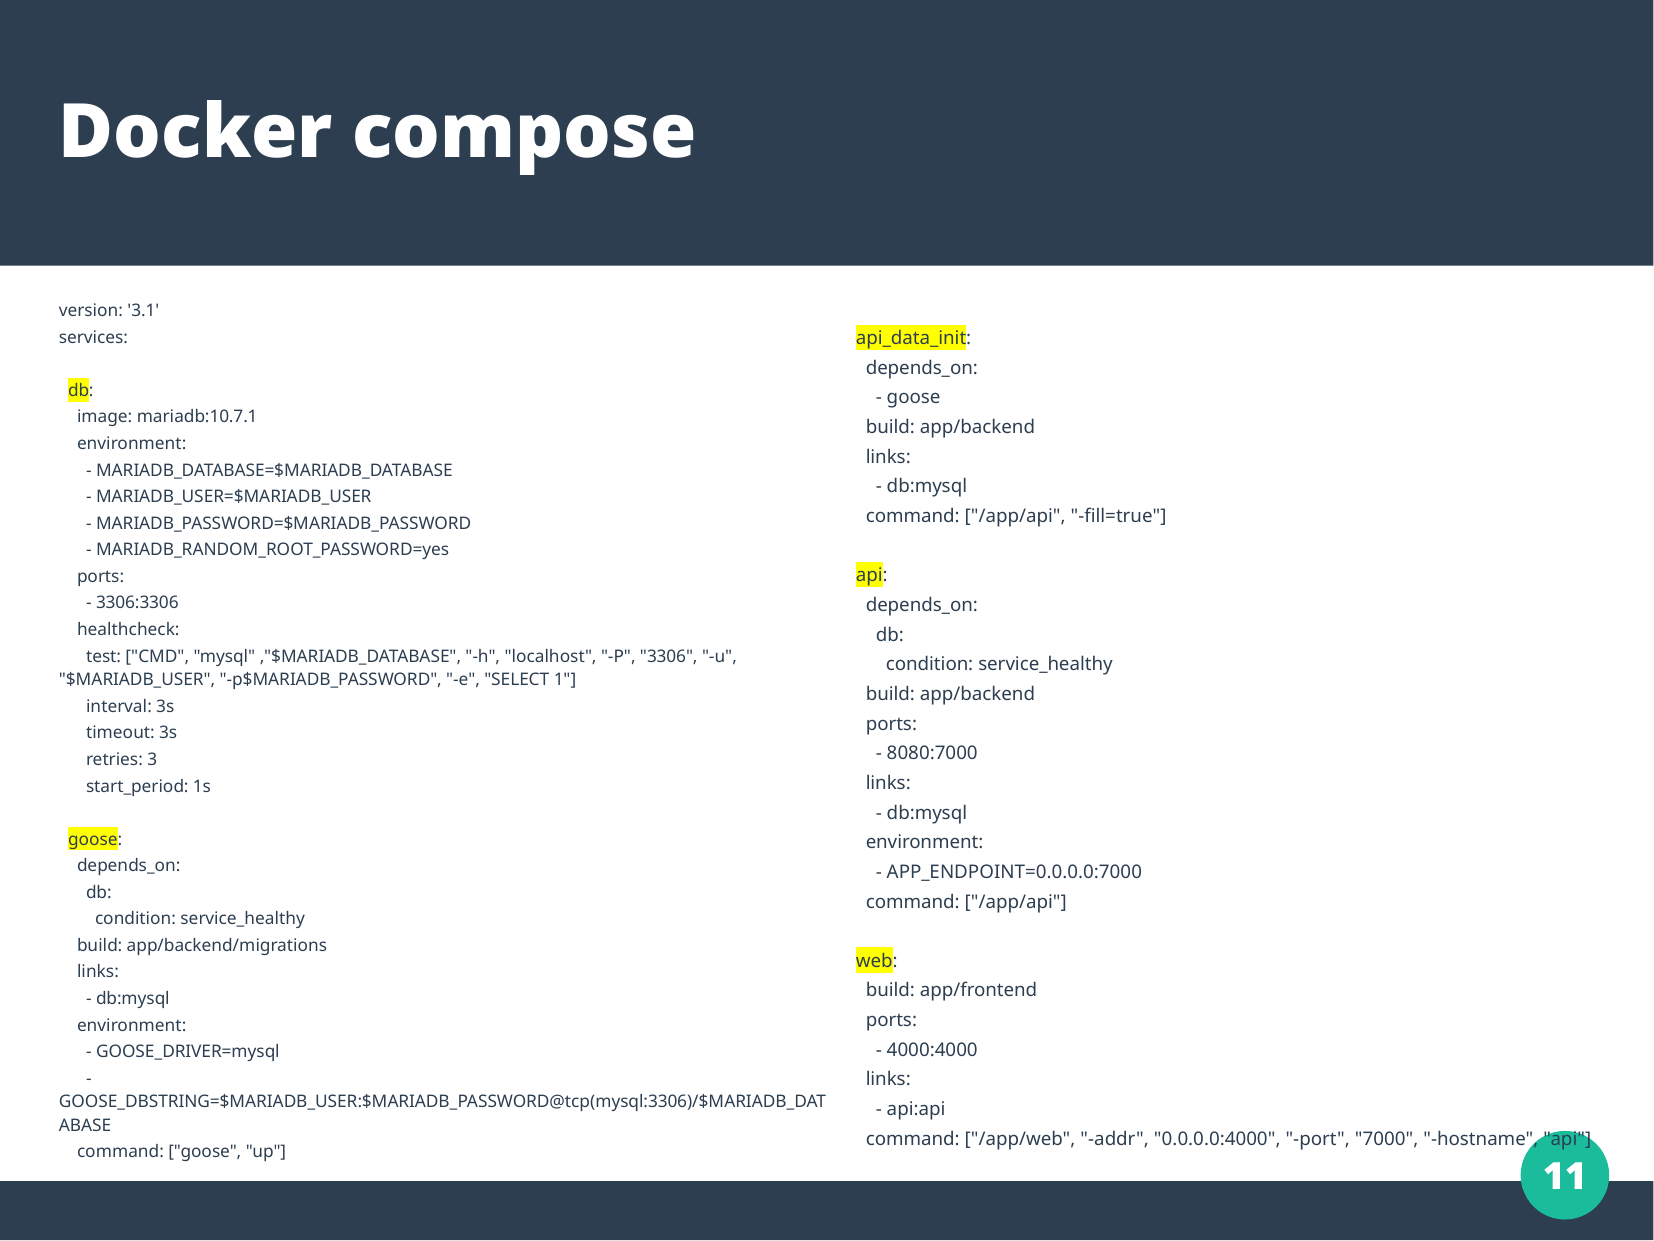

# Docker compose
version: '3.1'
services:
 db:
 image: mariadb:10.7.1
 environment:
 - MARIADB_DATABASE=$MARIADB_DATABASE
 - MARIADB_USER=$MARIADB_USER
 - MARIADB_PASSWORD=$MARIADB_PASSWORD
 - MARIADB_RANDOM_ROOT_PASSWORD=yes
 ports:
 - 3306:3306
 healthcheck:
 test: ["CMD", "mysql" ,"$MARIADB_DATABASE", "-h", "localhost", "-P", "3306", "-u", "$MARIADB_USER", "-p$MARIADB_PASSWORD", "-e", "SELECT 1"]
 interval: 3s
 timeout: 3s
 retries: 3
 start_period: 1s
 goose:
 depends_on:
 db:
 condition: service_healthy
 build: app/backend/migrations
 links:
 - db:mysql
 environment:
 - GOOSE_DRIVER=mysql
 - GOOSE_DBSTRING=$MARIADB_USER:$MARIADB_PASSWORD@tcp(mysql:3306)/$MARIADB_DATABASE
 command: ["goose", "up"]
 api_data_init:
 depends_on:
 - goose
 build: app/backend
 links:
 - db:mysql
 command: ["/app/api", "-fill=true"]
 api:
 depends_on:
 db:
 condition: service_healthy
 build: app/backend
 ports:
 - 8080:7000
 links:
 - db:mysql
 environment:
 - APP_ENDPOINT=0.0.0.0:7000
 command: ["/app/api"]
 web:
 build: app/frontend
 ports:
 - 4000:4000
 links:
 - api:api
 command: ["/app/web", "-addr", "0.0.0.0:4000", "-port", "7000", "-hostname", "api"]
11